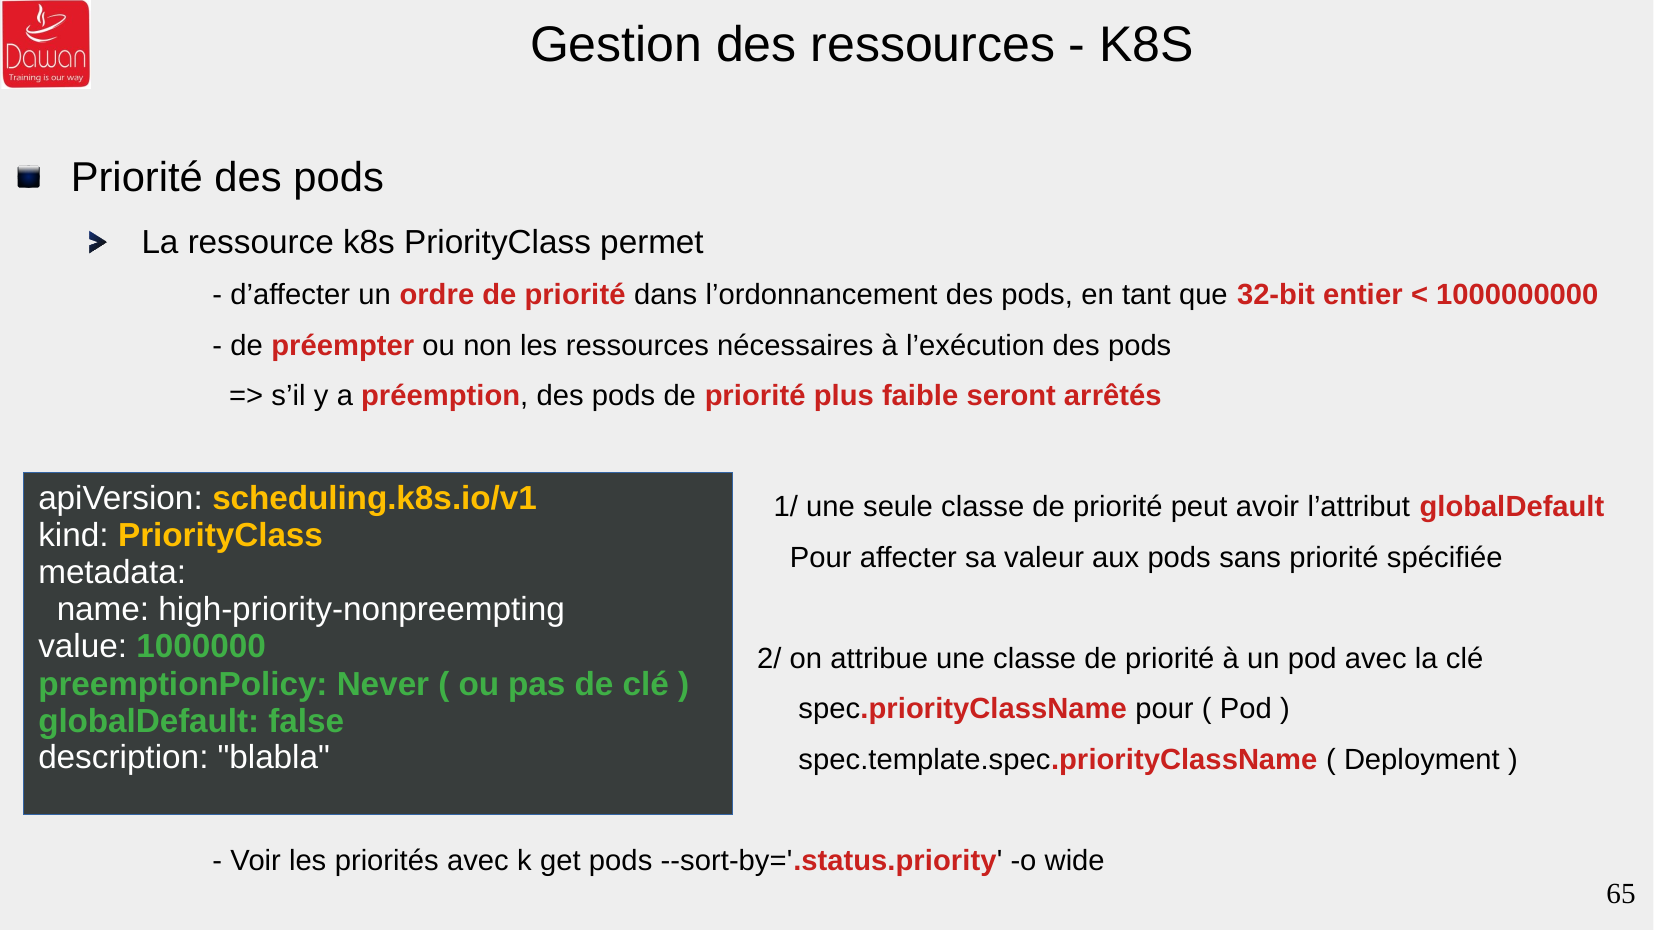

# Gestion des ressources - K8S
Priorité des pods
La ressource k8s PriorityClass permet
- d’affecter un ordre de priorité dans l’ordonnancement des pods, en tant que 32-bit entier < 1000000000
- de préempter ou non les ressources nécessaires à l’exécution des pods
 => s’il y a préemption, des pods de priorité plus faible seront arrêtés
 1/ une seule classe de priorité peut avoir l’attribut globalDefault
 Pour affecter sa valeur aux pods sans priorité spécifiée
 2/ on attribue une classe de priorité à un pod avec la clé
 spec.priorityClassName pour ( Pod )
 spec.template.spec.priorityClassName ( Deployment )
- Voir les priorités avec k get pods --sort-by='.status.priority' -o wide
apiVersion: scheduling.k8s.io/v1
kind: PriorityClass
metadata:
 name: high-priority-nonpreempting
value: 1000000
preemptionPolicy: Never ( ou pas de clé )
globalDefault: false
description: "blabla"
65